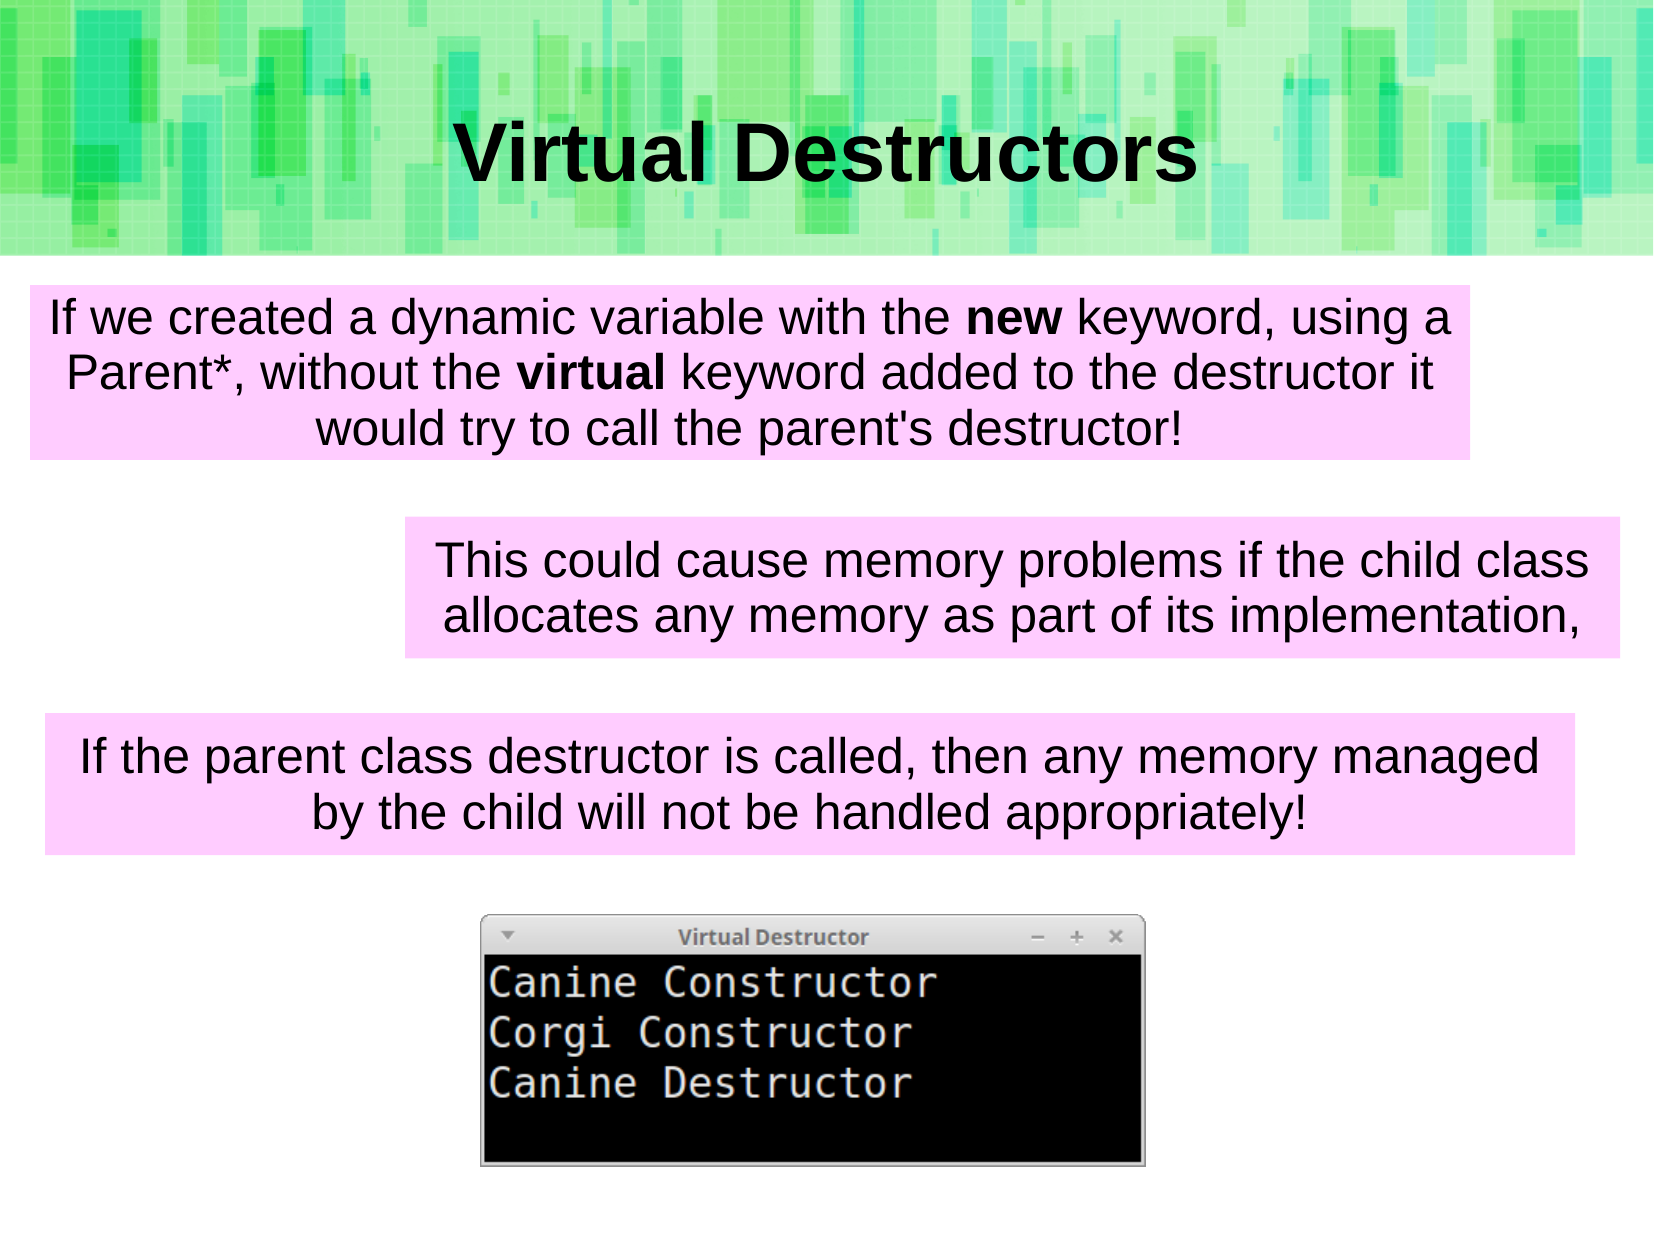

# Virtual Destructors
If we created a dynamic variable with the new keyword, using a Parent*, without the virtual keyword added to the destructor it would try to call the parent's destructor!
This could cause memory problems if the child class allocates any memory as part of its implementation,
If the parent class destructor is called, then any memory managed by the child will not be handled appropriately!